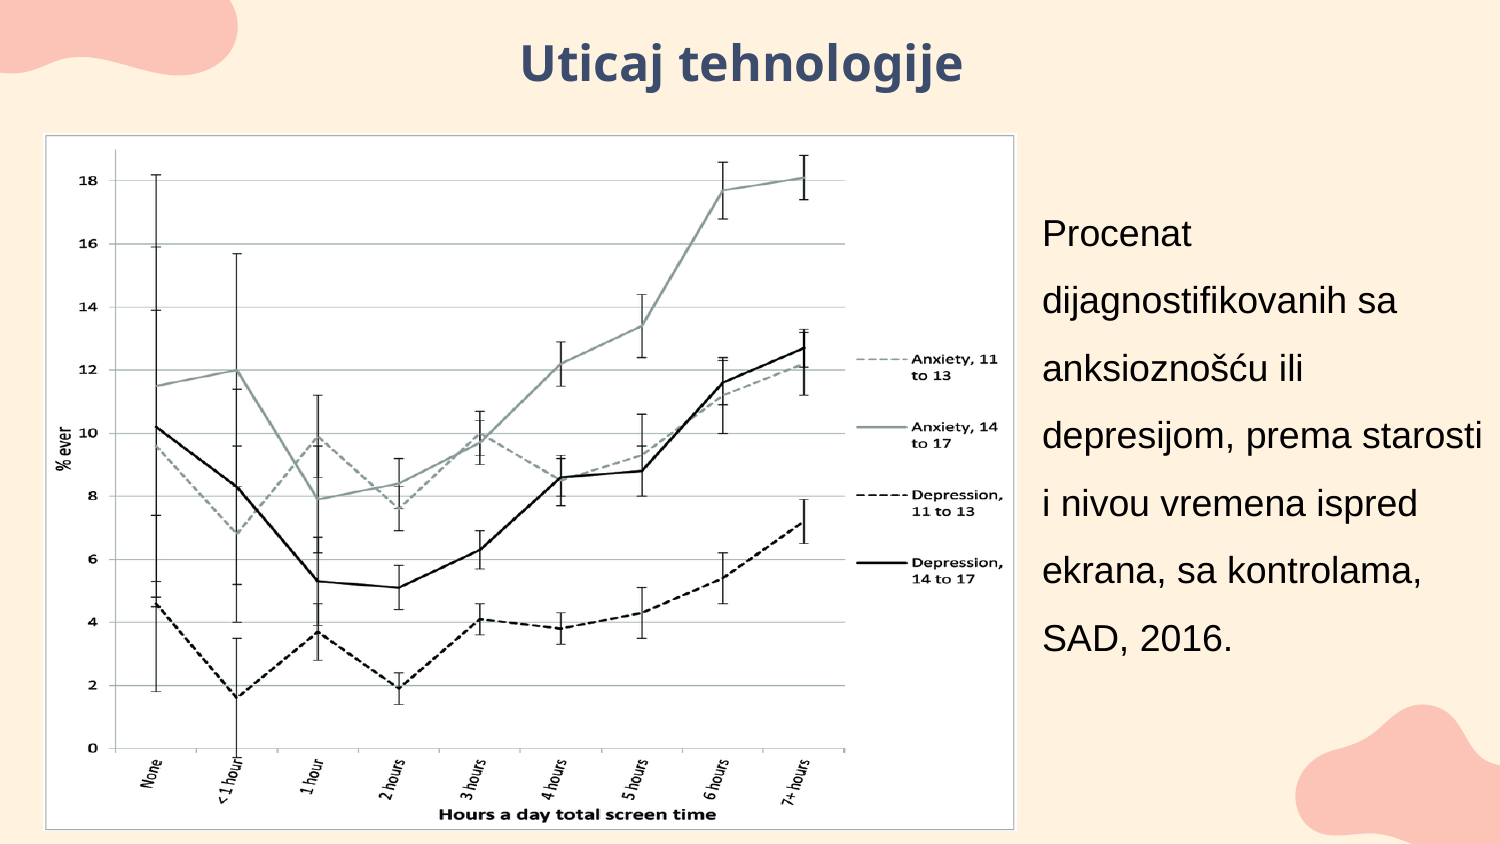

# Uticaj tehnologije
Procenat dijagnostifikovanih sa anksioznošću ili depresijom, prema starosti i nivou vremena ispred ekrana, sa kontrolama, SAD, 2016.